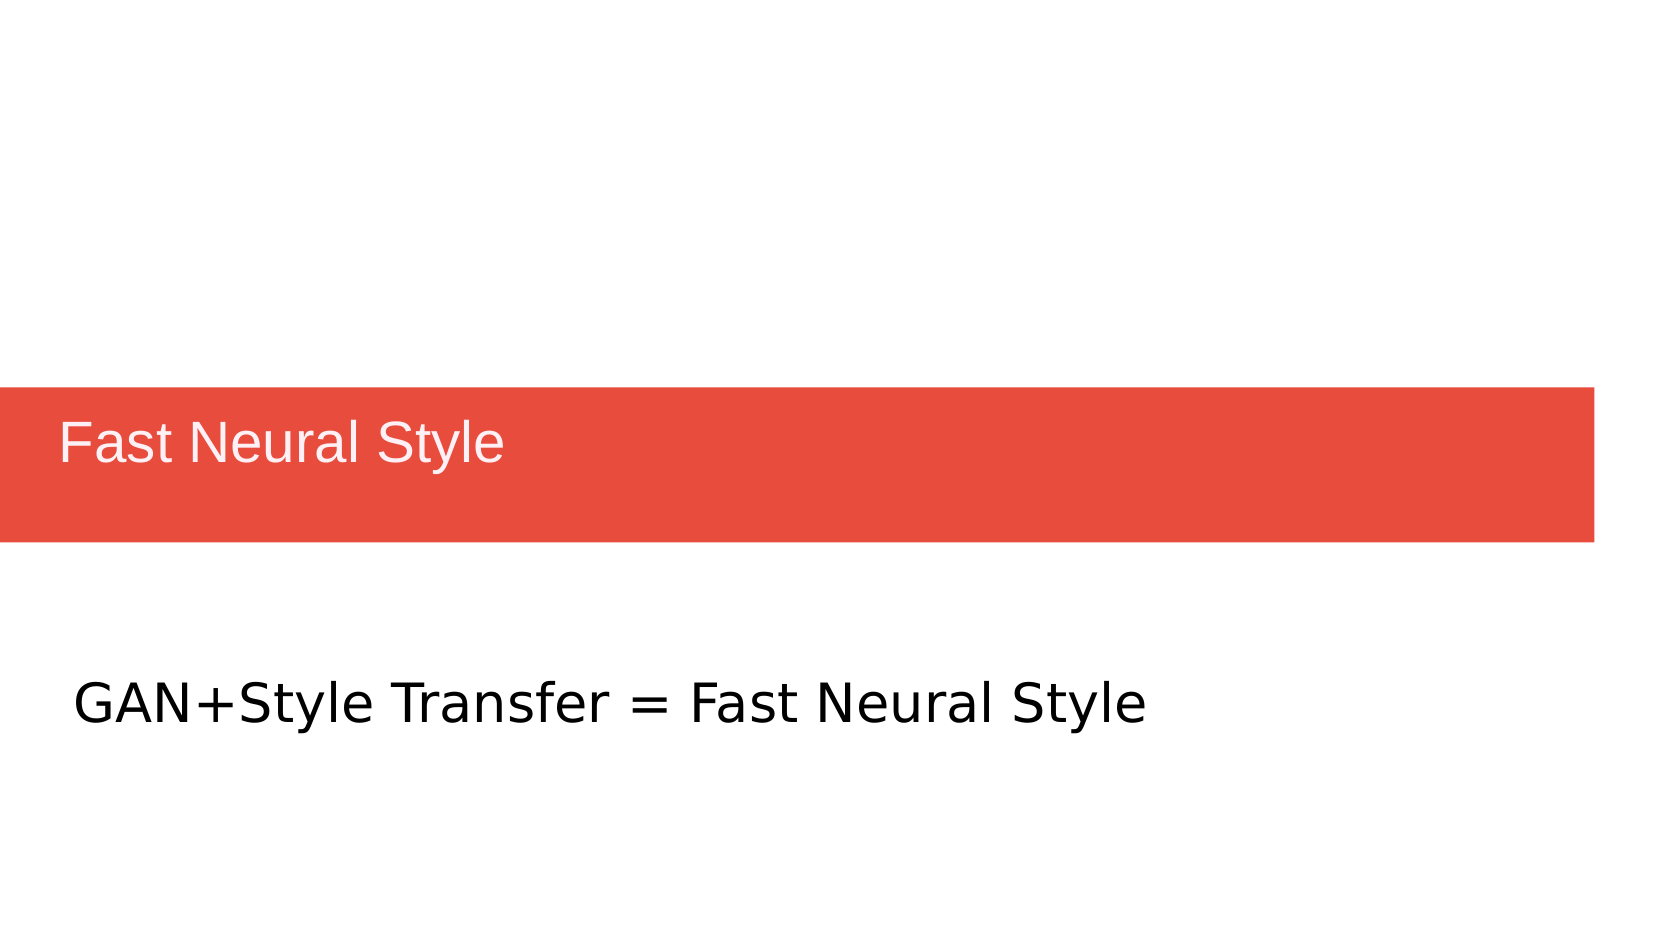

# GAN
Fast Neural Style
GAN+Style Transfer = Fast Neural Style